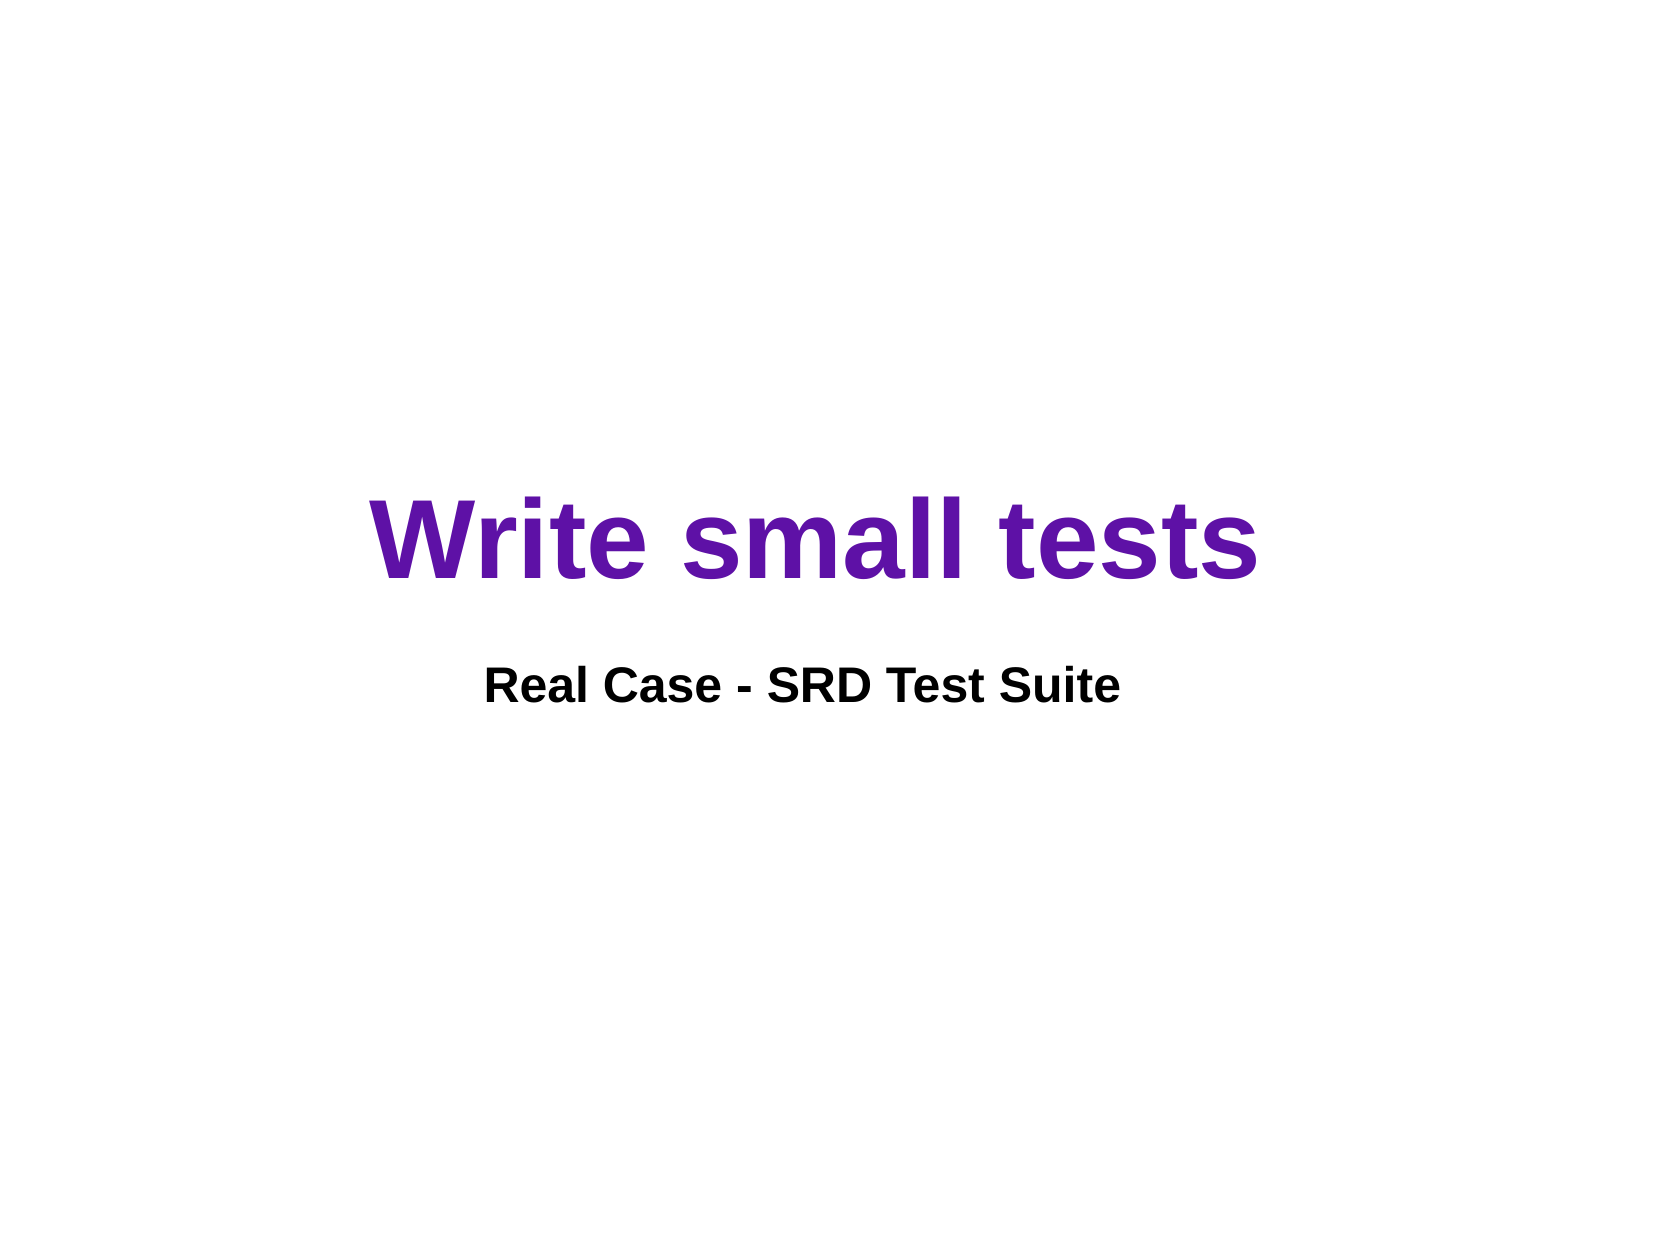

# Write small tests
Real Case - SRD Test Suite